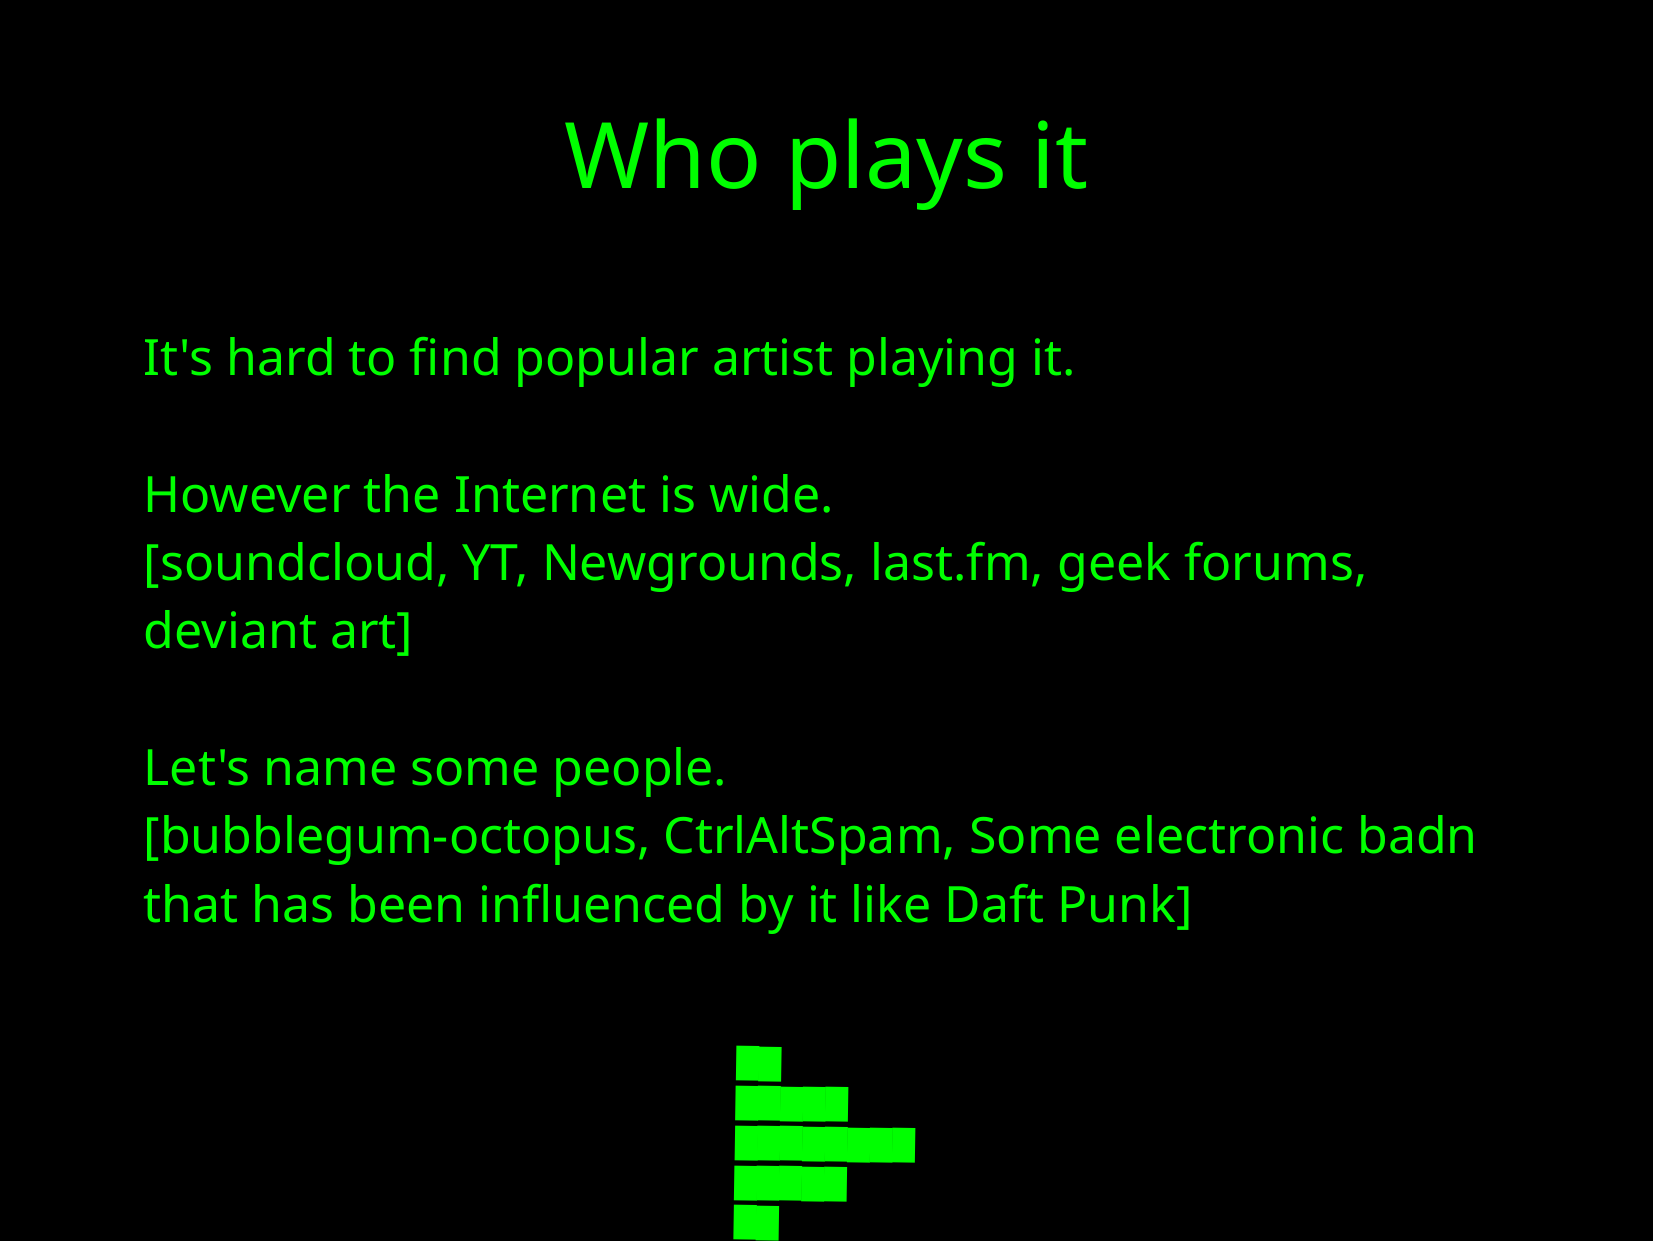

# Who plays it
It's hard to find popular artist playing it.
However the Internet is wide.
[soundcloud, YT, Newgrounds, last.fm, geek forums, deviant art]
Let's name some people.
[bubblegum-octopus, CtrlAltSpam, Some electronic badn that has been influenced by it like Daft Punk]
██
█████
████████
█████
██